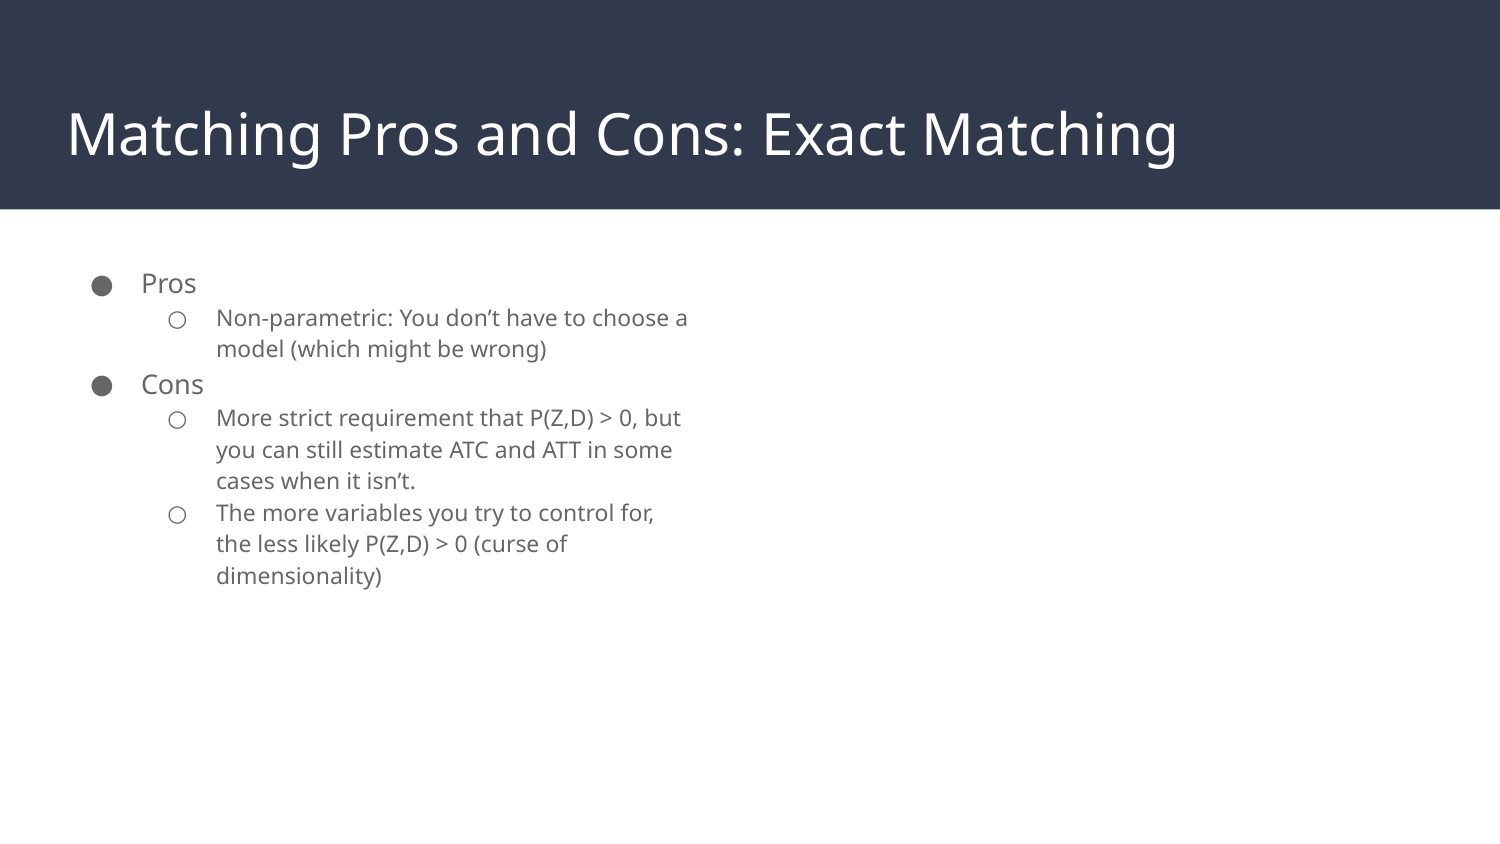

# Matching Pros and Cons: Exact Matching
Pros
Non-parametric: You don’t have to choose a model (which might be wrong)
Cons
More strict requirement that P(Z,D) > 0, but you can still estimate ATC and ATT in some cases when it isn’t.
The more variables you try to control for, the less likely P(Z,D) > 0 (curse of dimensionality)